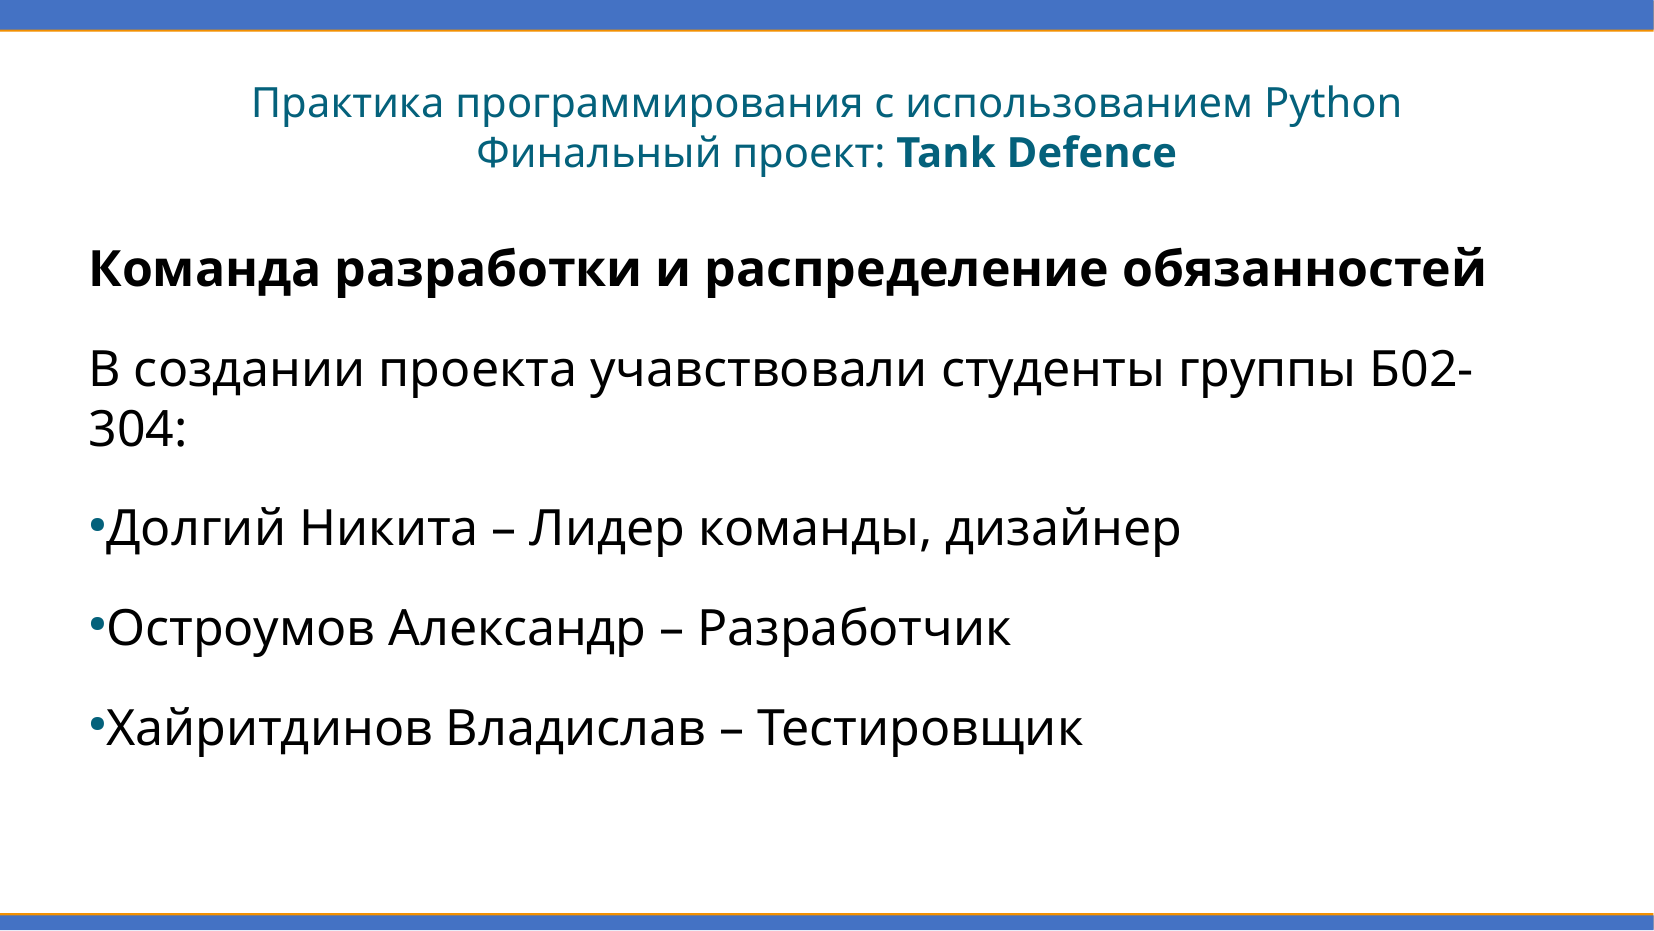

# Практика программирования с использованием Python Финальный проект: Tank Defence
Команда разработки и распределение обязанностей
В создании проекта учавствовали студенты группы Б02-304:
Долгий Никита – Лидер команды, дизайнер
Остроумов Александр – Разработчик
Хайритдинов Владислав – Тестировщик